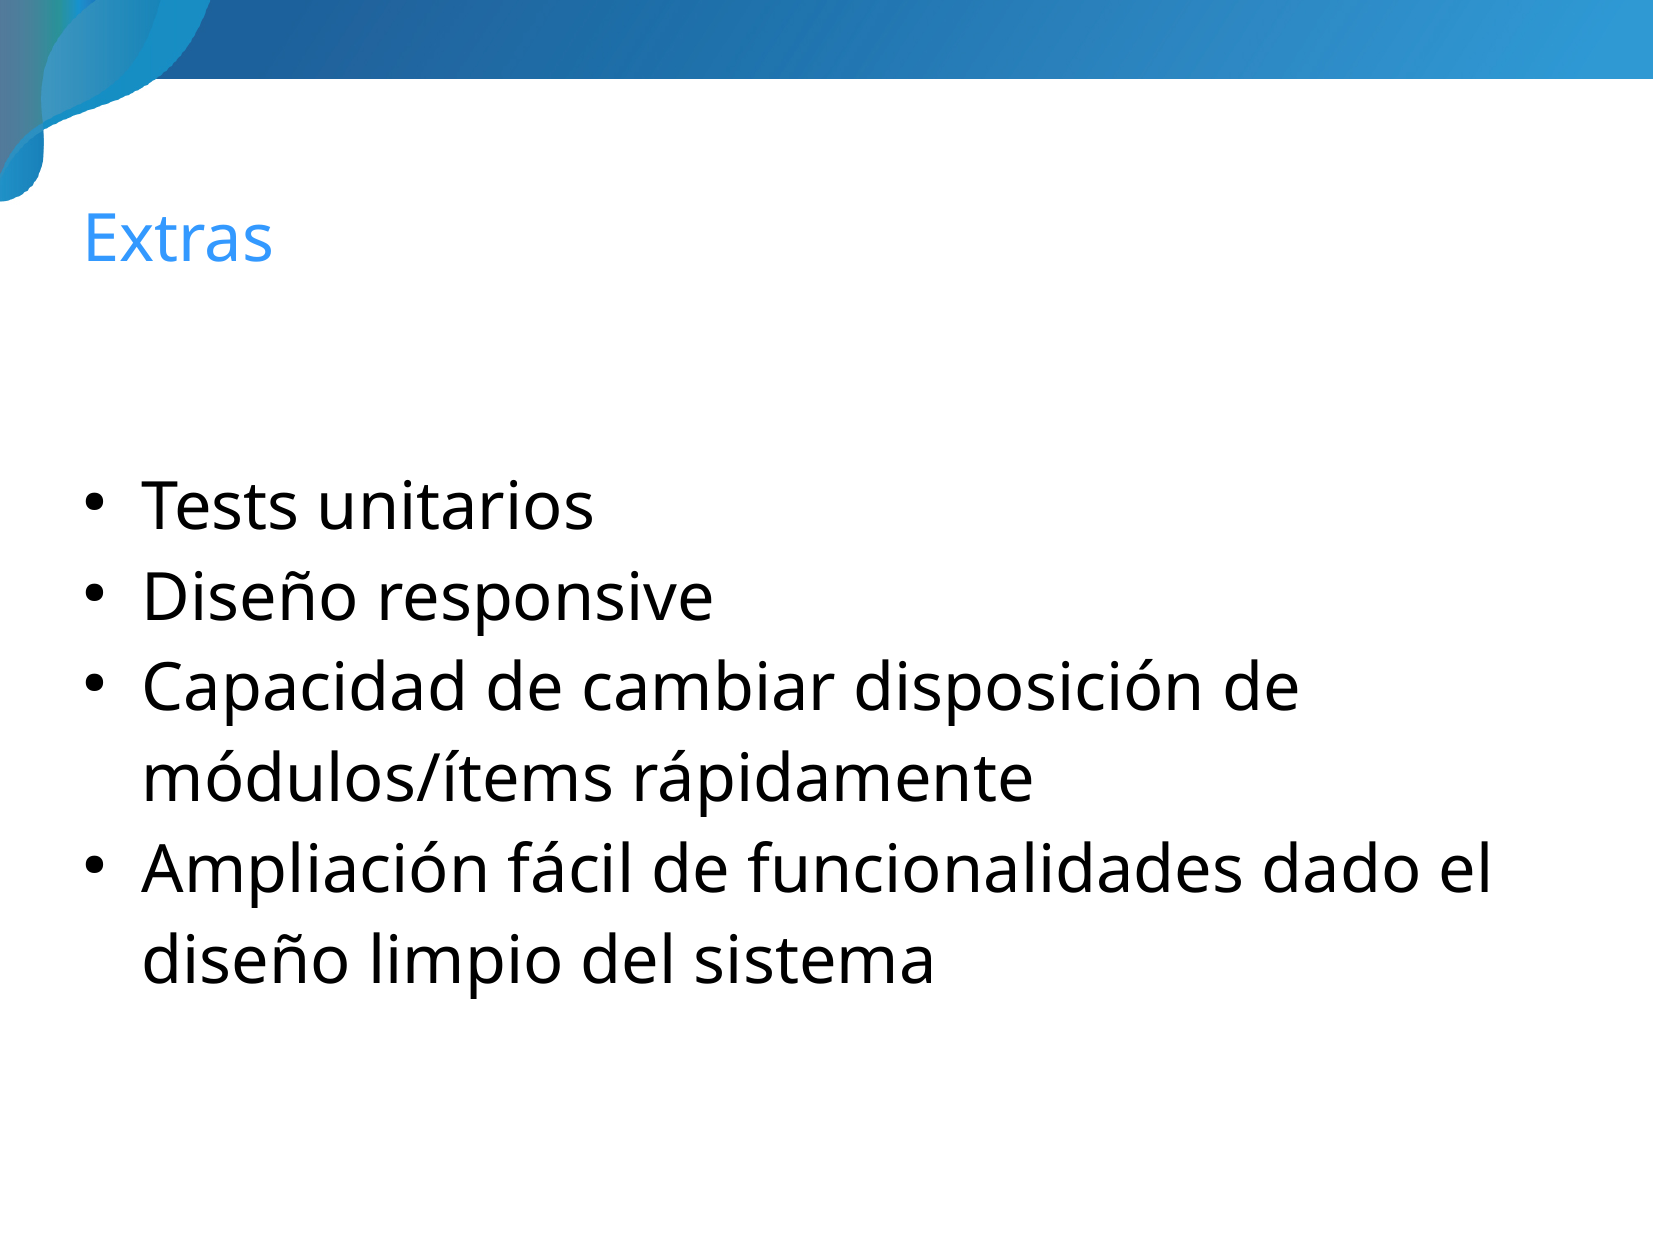

# Extras
Tests unitarios
Diseño responsive
Capacidad de cambiar disposición de módulos/ítems rápidamente
Ampliación fácil de funcionalidades dado el diseño limpio del sistema